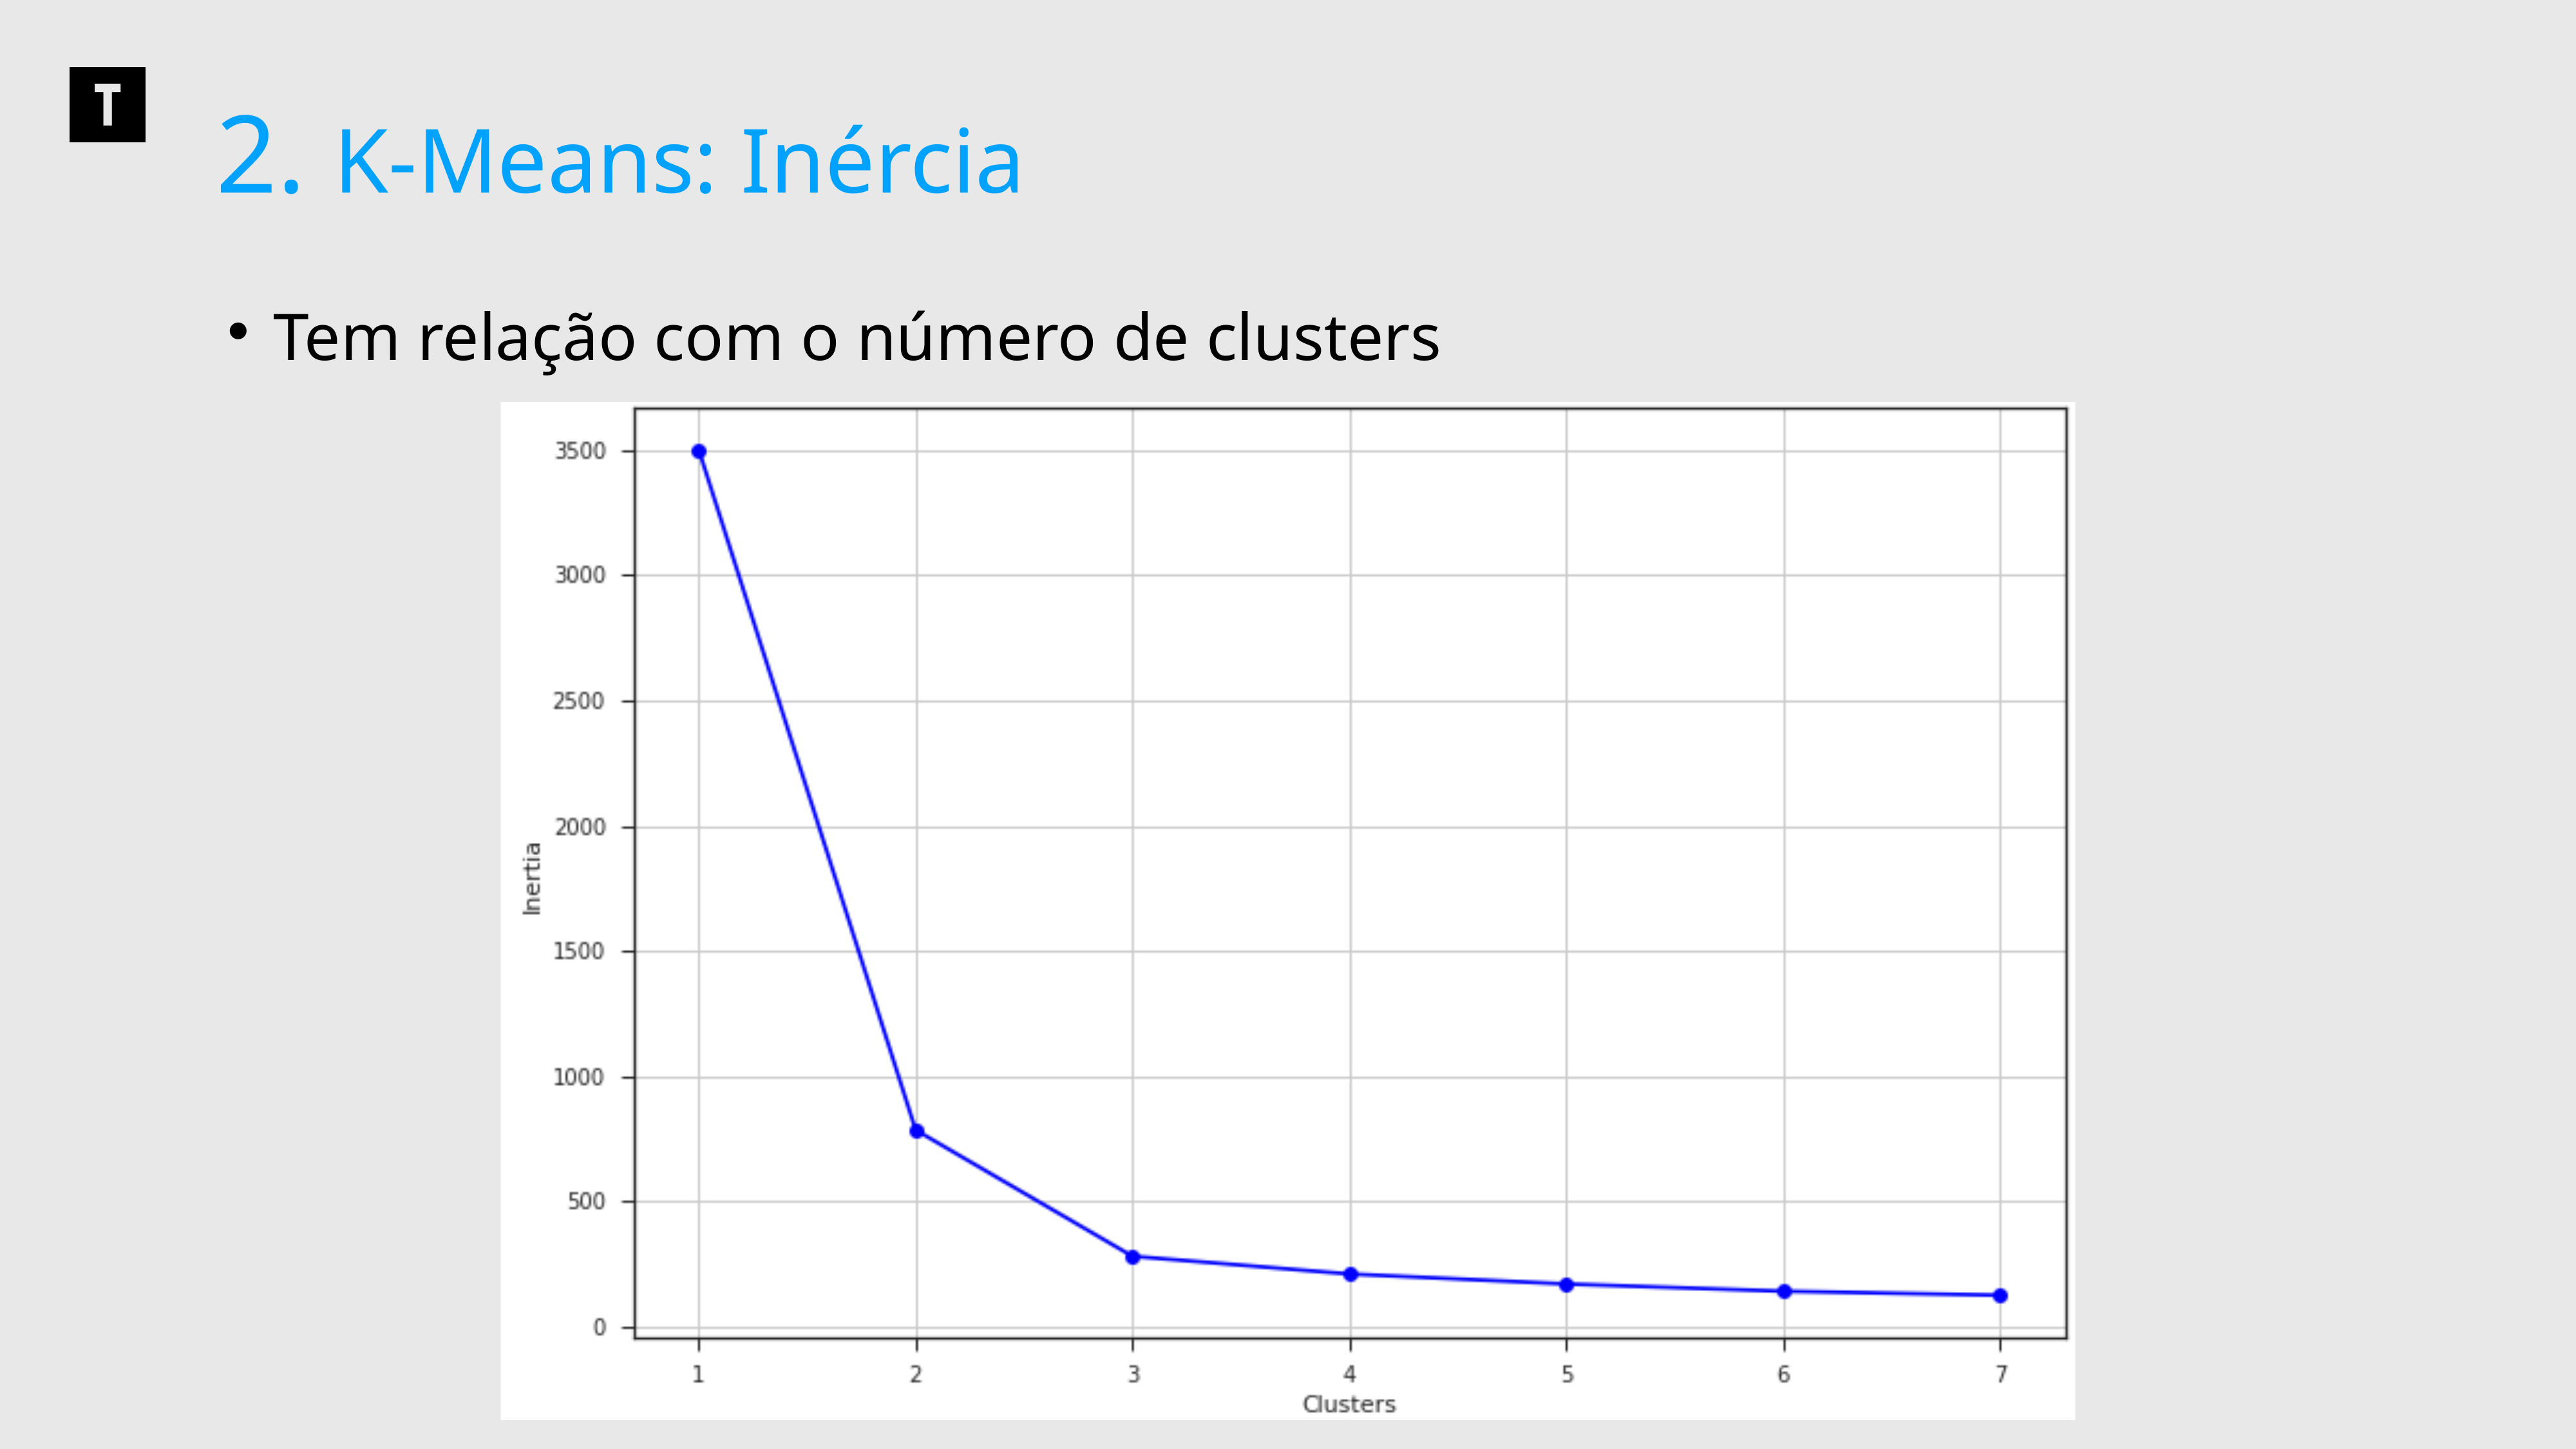

2. K-Means: Inércia
 Tem relação com o número de clusters